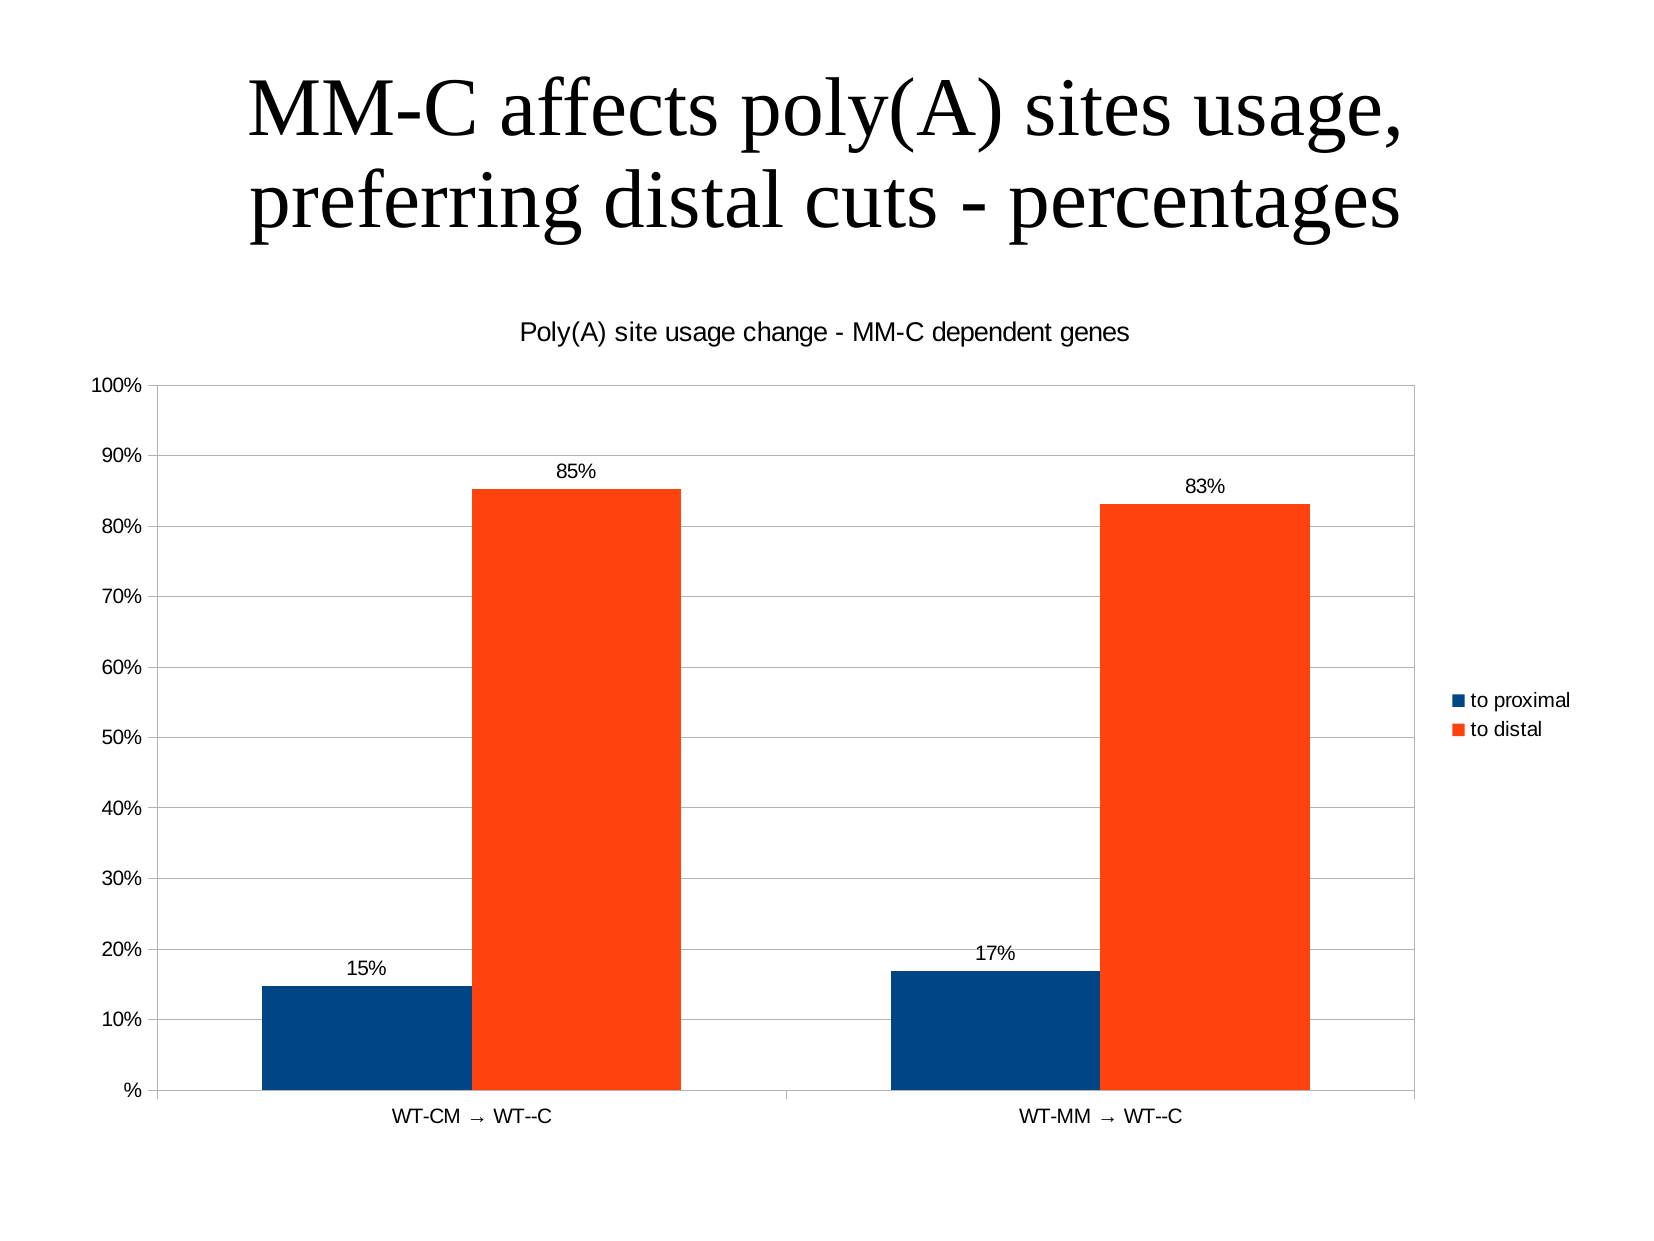

# MM-C affects poly(A) sites usage, preferring distal cuts - percentages
### Chart: Poly(A) site usage change - MM-C dependent genes
| Category | to proximal | to distal |
|---|---|---|
| WT-CM → WT--C | 0.1472 | 0.8528 |
| WT-MM → WT--C | 0.1683 | 0.8317 |